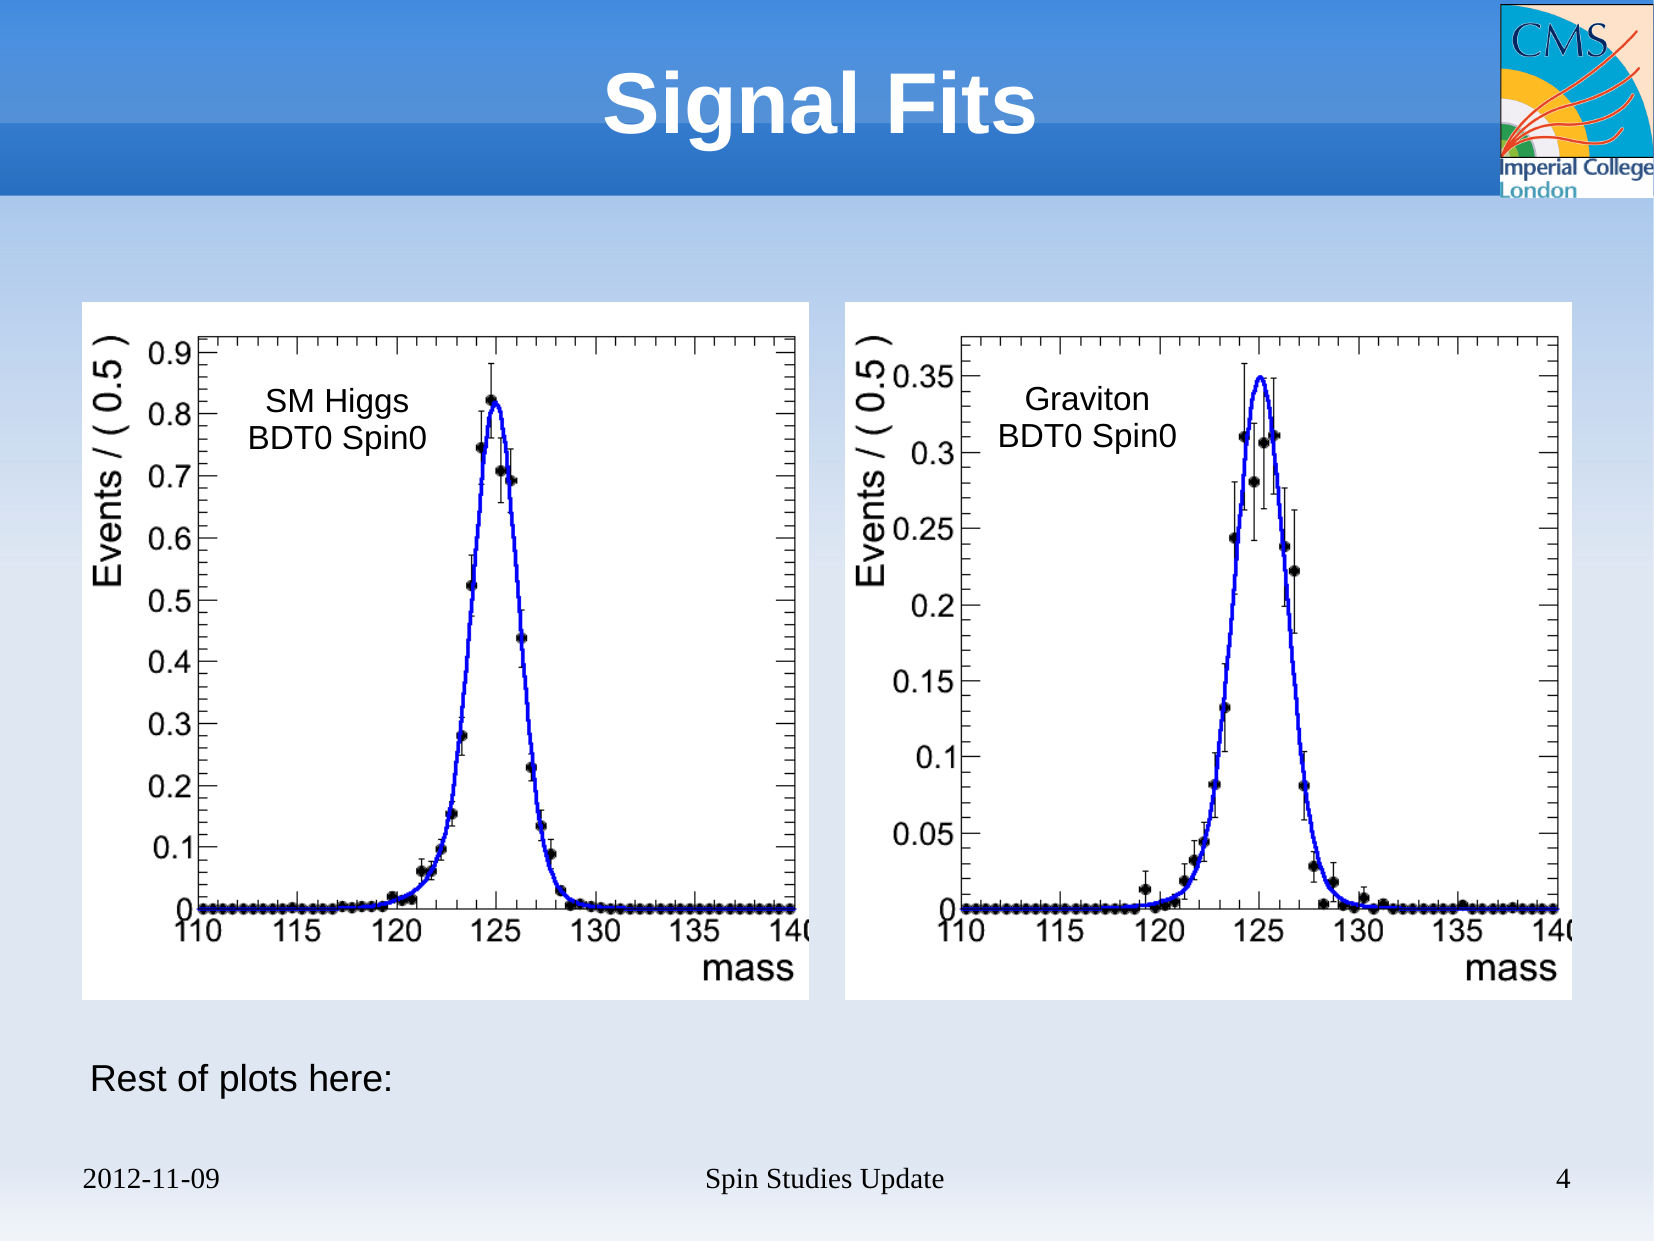

# Signal Fits
Graviton
BDT0 Spin0
SM Higgs
BDT0 Spin0
Rest of plots here:
2012-11-09
Spin Studies Update
4